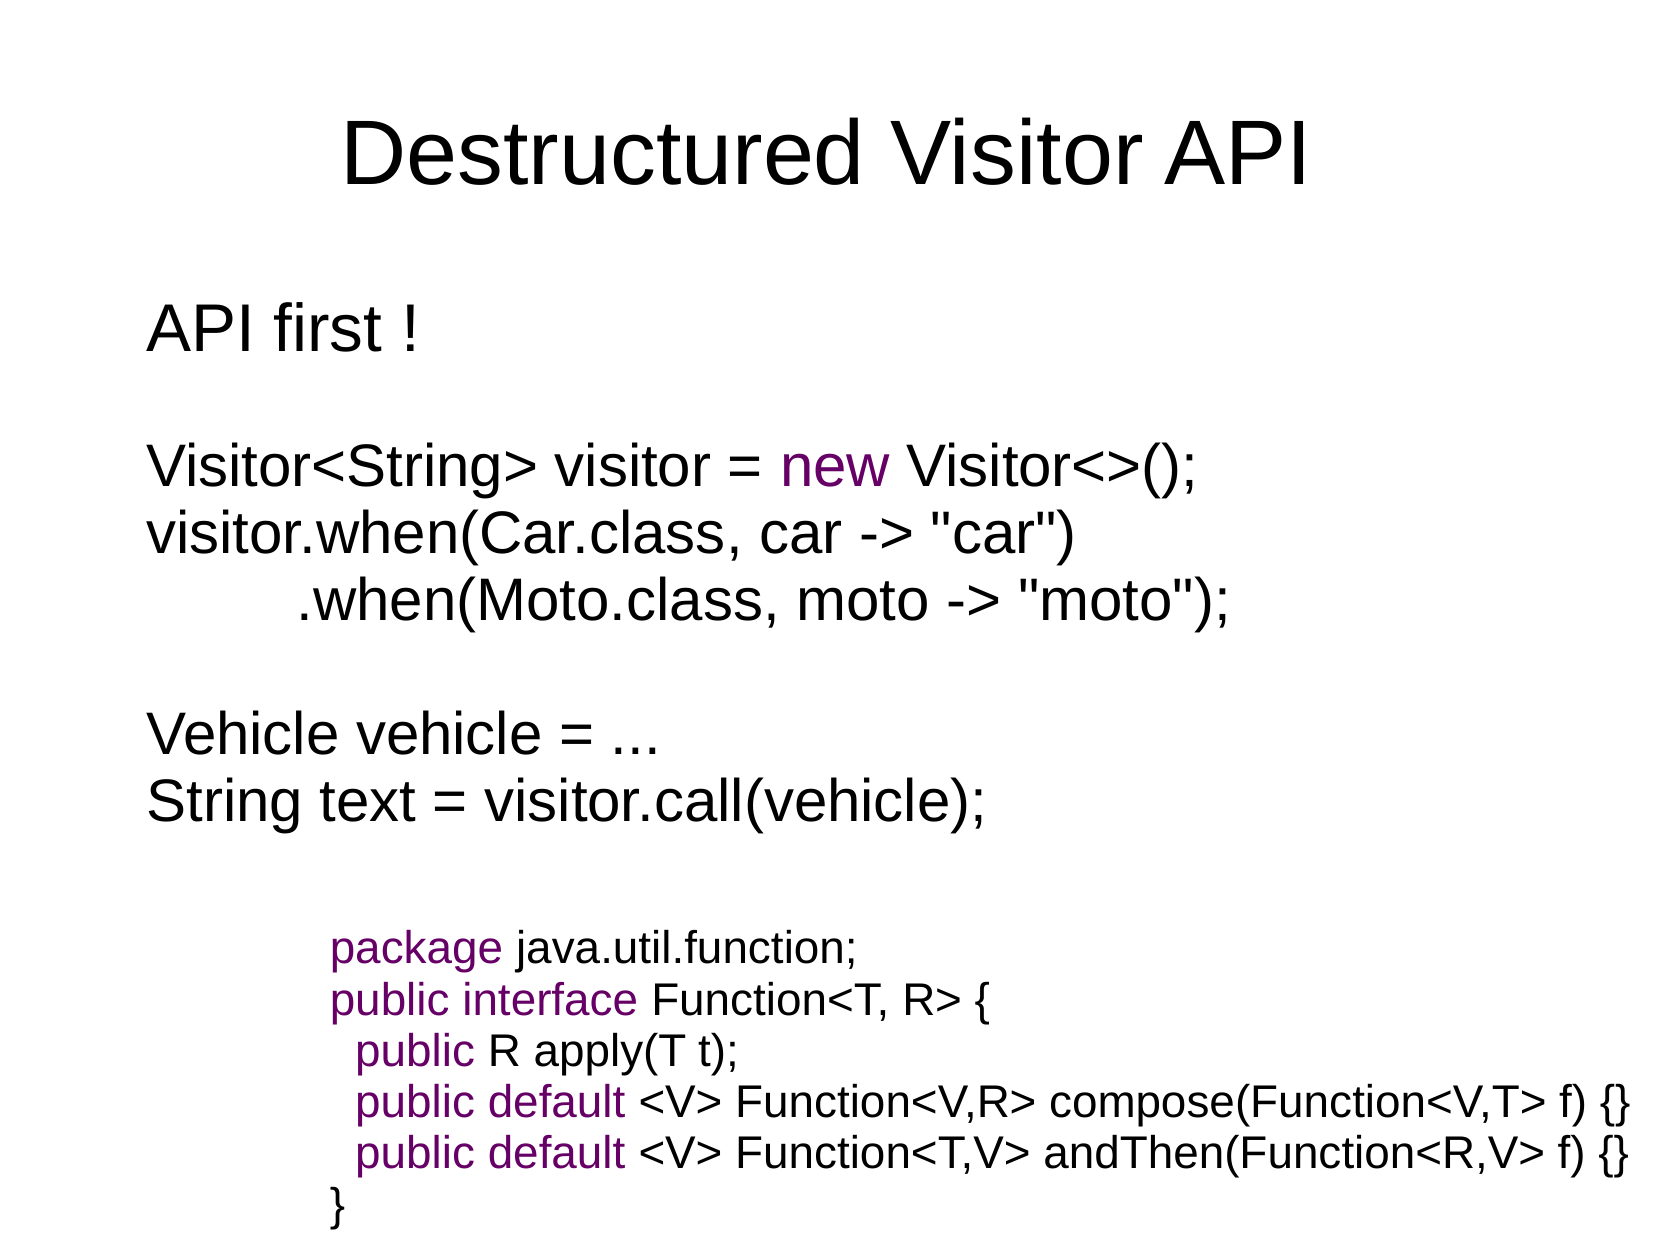

# Destructured Visitor API
API first !
Visitor<String> visitor = new Visitor<>();
visitor.when(Car.class, car -> "car")
 .when(Moto.class, moto -> "moto");
Vehicle vehicle = ...
String text = visitor.call(vehicle);
package java.util.function;
public interface Function<T, R> {
 public R apply(T t);
 public default <V> Function<V,R> compose(Function<V,T> f) {}
 public default <V> Function<T,V> andThen(Function<R,V> f) {}
}